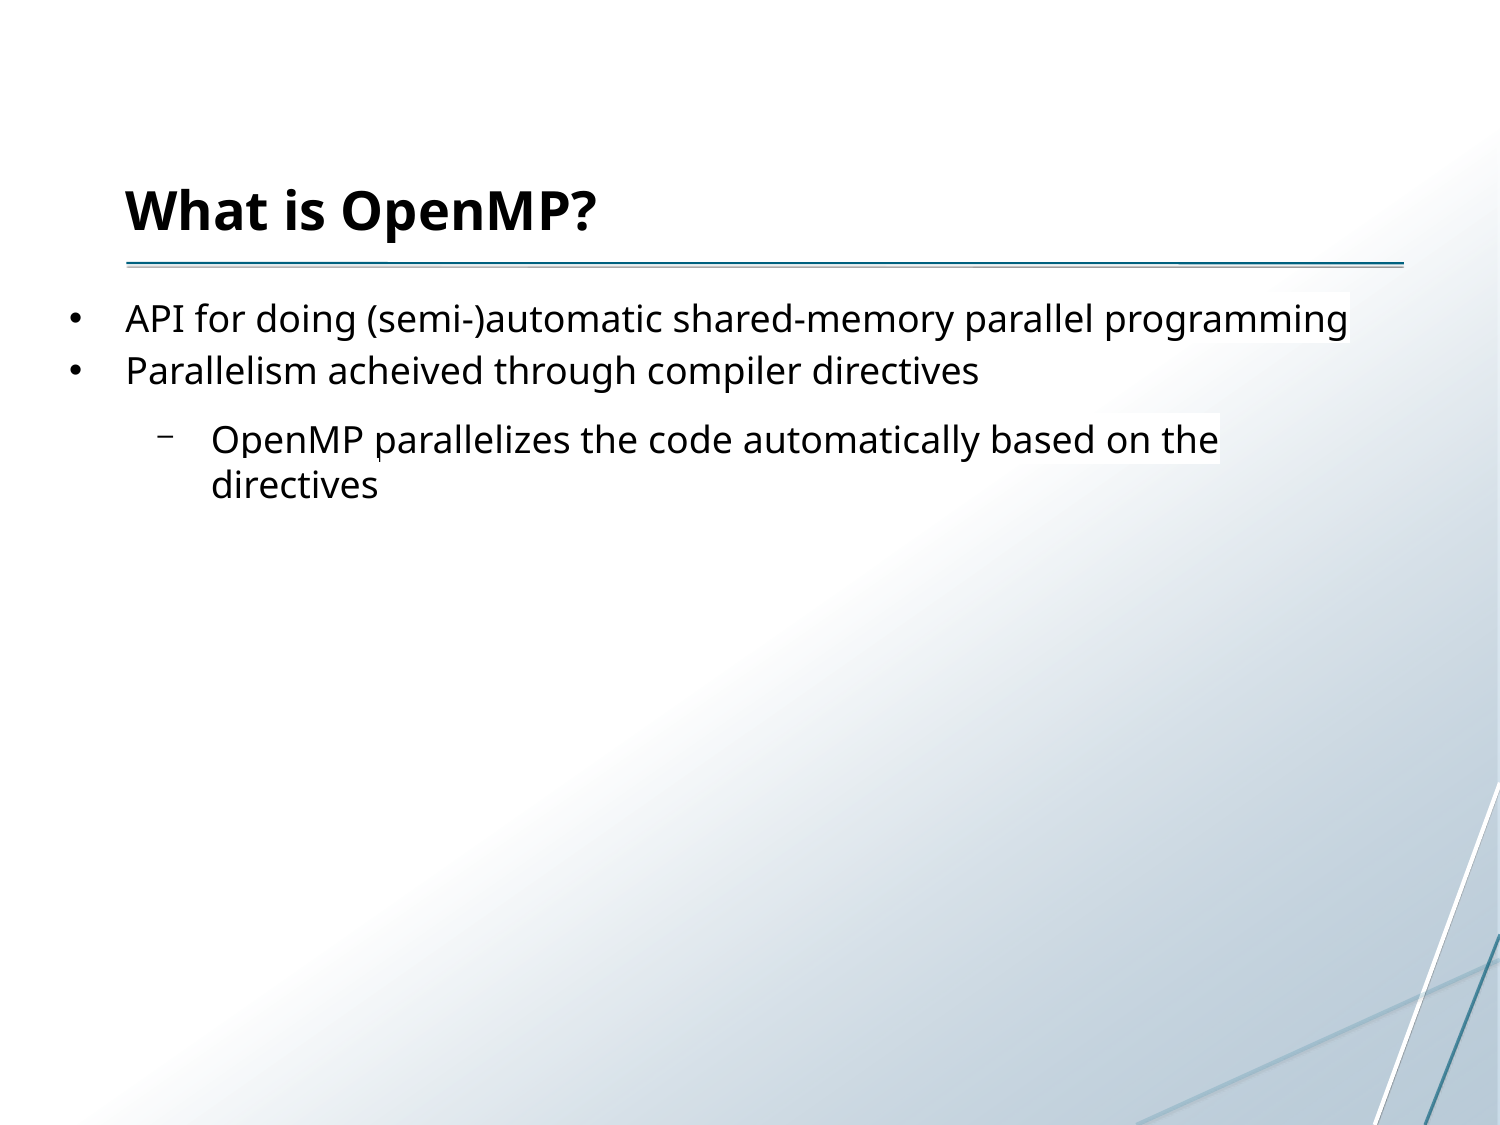

# What is OpenMP?
API for doing (semi-)automatic shared-memory parallel programming
Parallelism acheived through compiler directives
OpenMP parallelizes the code automatically based on the directives